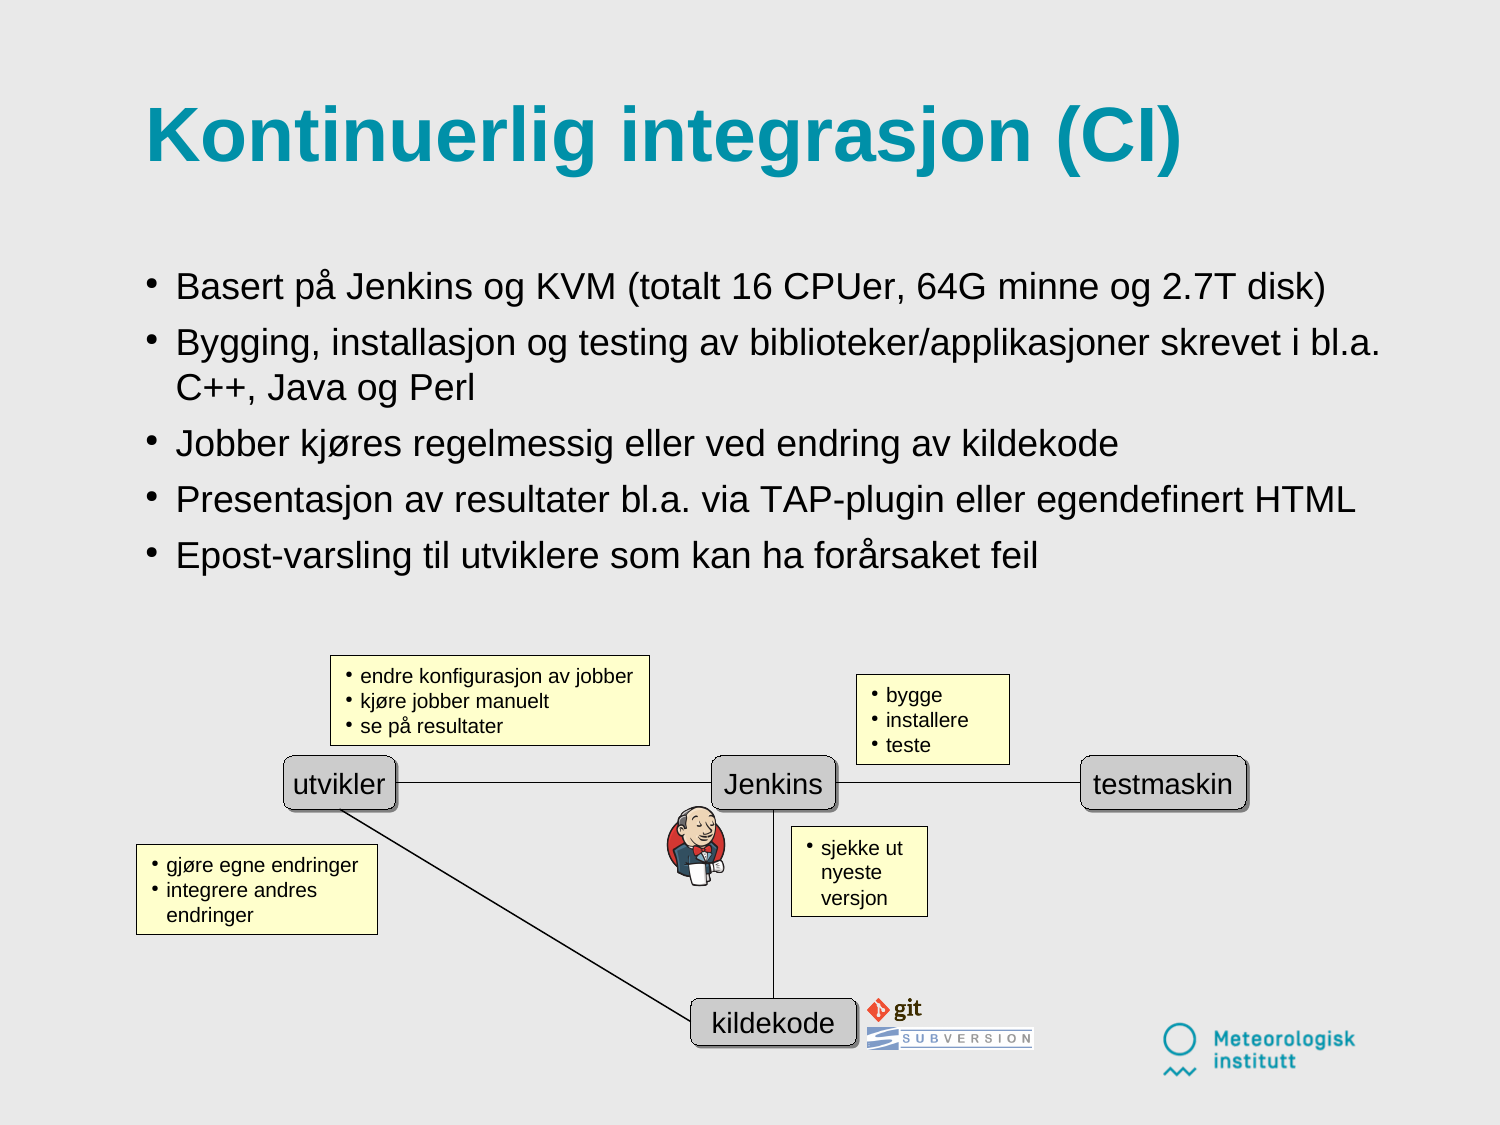

# Kontinuerlig integrasjon (CI)
Basert på Jenkins og KVM (totalt 16 CPUer, 64G minne og 2.7T disk)
Bygging, installasjon og testing av biblioteker/applikasjoner skrevet i bl.a. C++, Java og Perl
Jobber kjøres regelmessig eller ved endring av kildekode
Presentasjon av resultater bl.a. via TAP-plugin eller egendefinert HTML
Epost-varsling til utviklere som kan ha forårsaket feil
endre konfigurasjon av jobber
kjøre jobber manuelt
se på resultater
bygge
installere
teste
utvikler
Jenkins
testmaskin
sjekke ut nyeste versjon
gjøre egne endringer
integrere andres endringer
kildekode